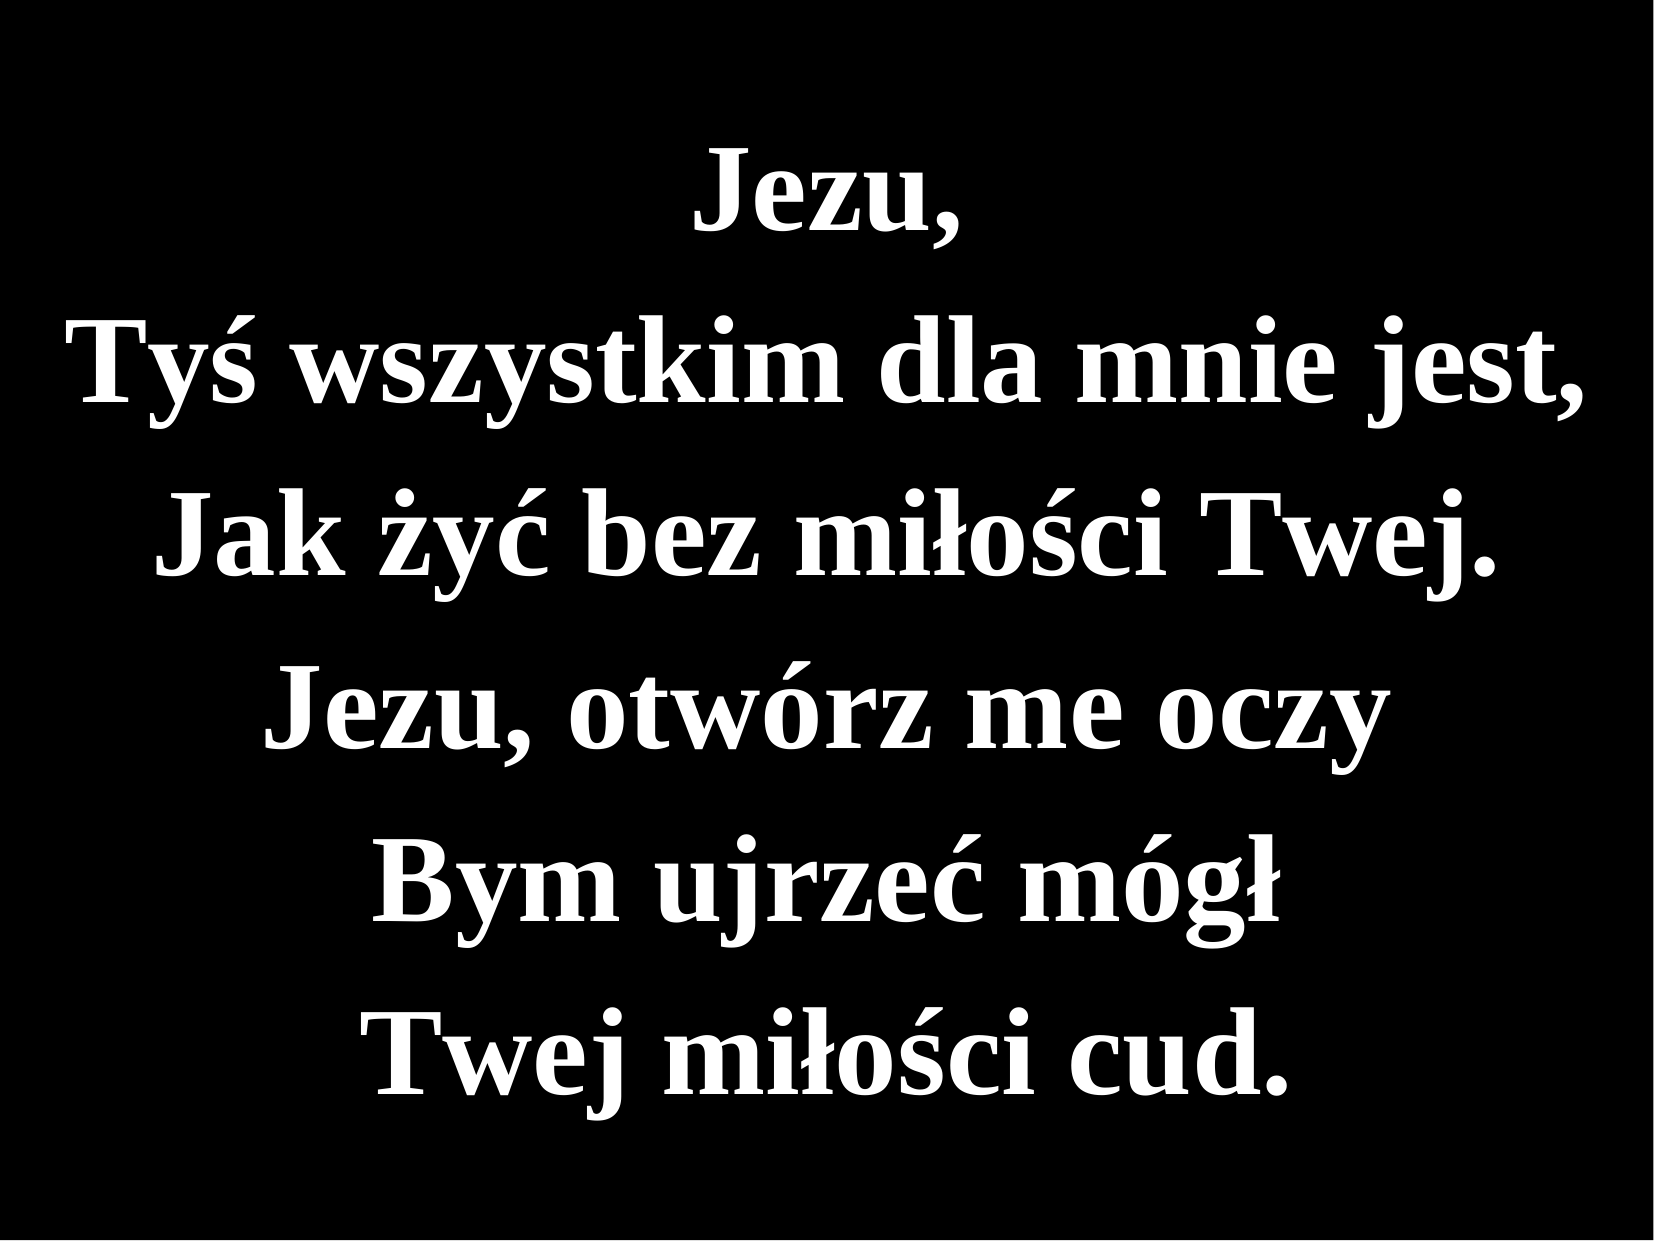

# Jezu, ppp Tyś wszystkim dla mnie jest, ppp Jak żyć bez miłości Twej. ppp Jezu, otwórz me oczy ppp Bym ujrzeć mógł ppp Twej miłości cud.